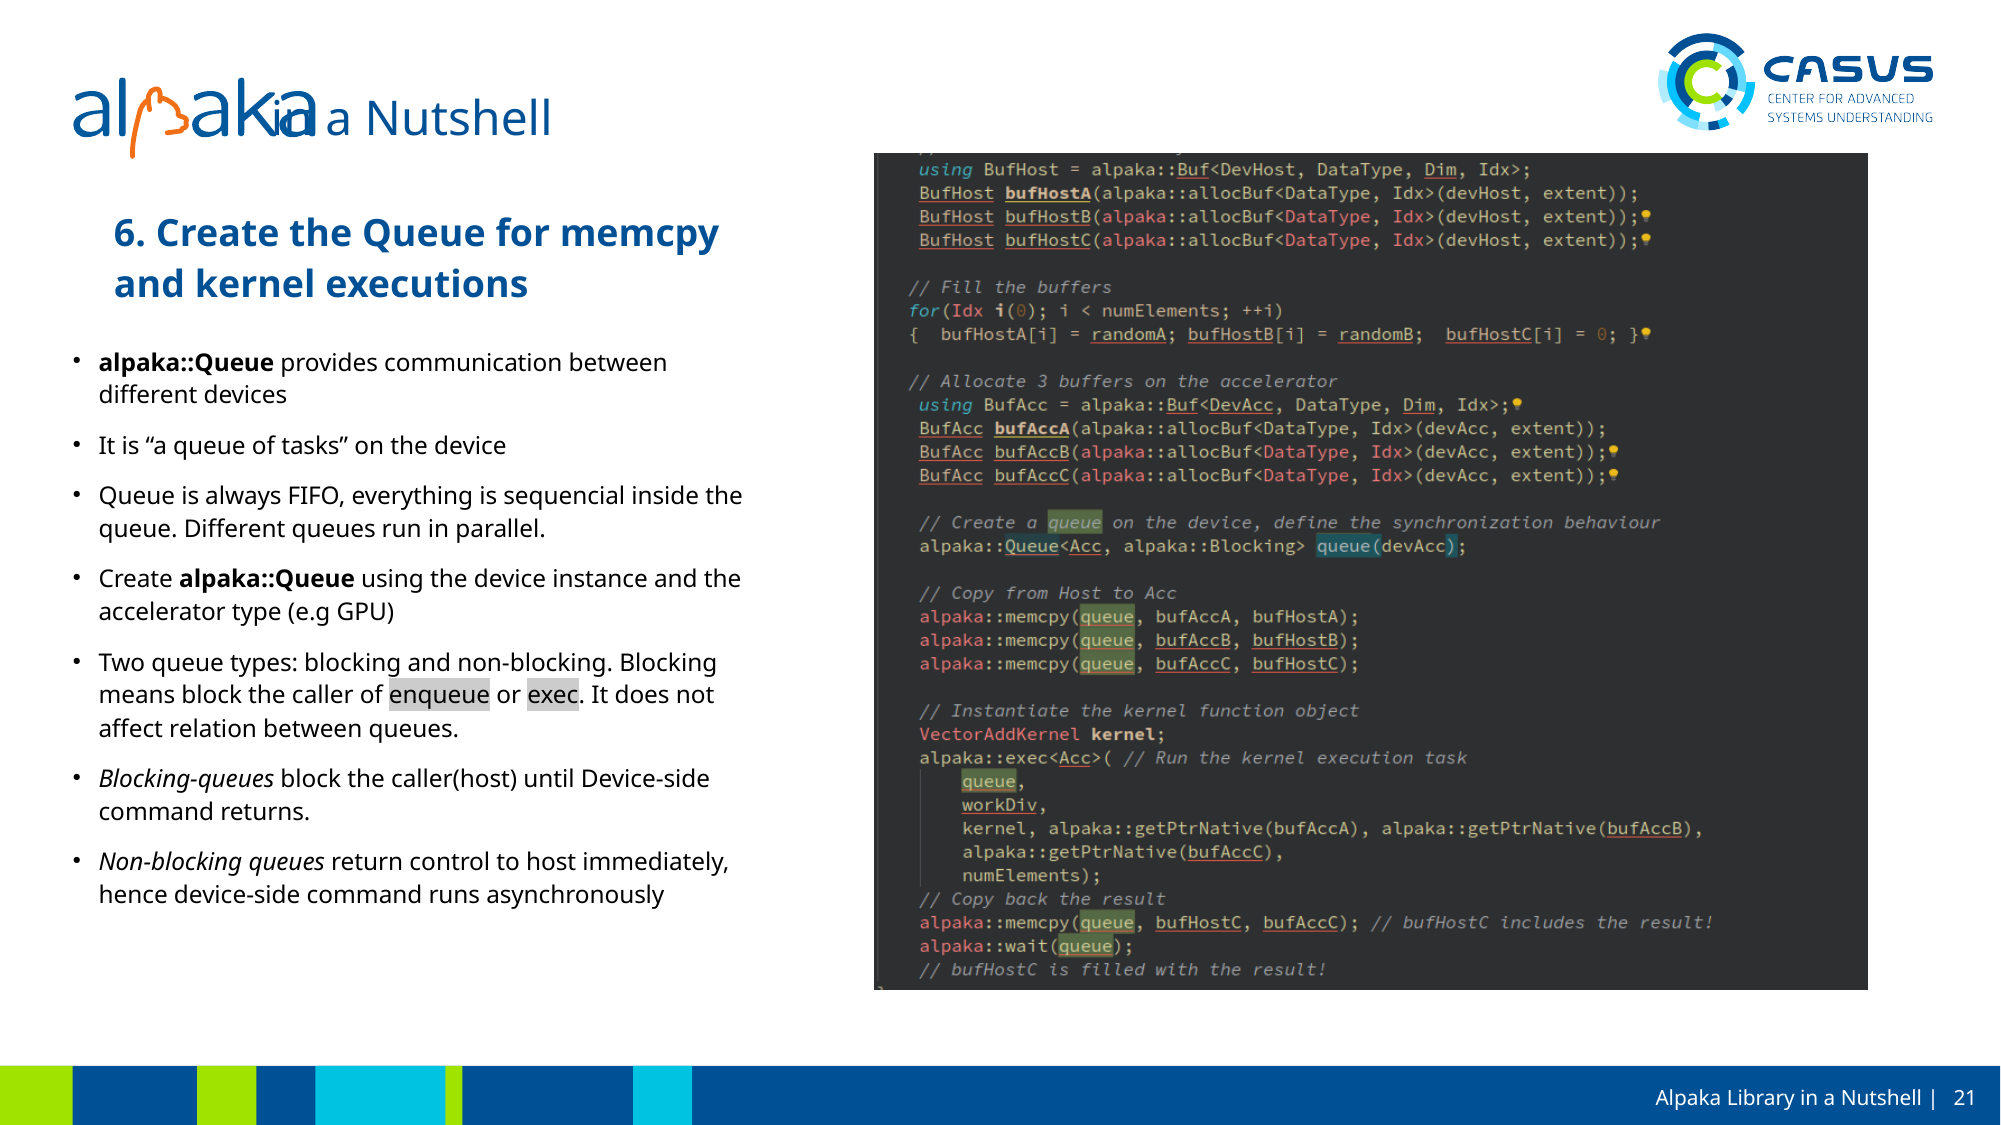

#
 in a Nutshell
6. Create the Queue for memcpy and kernel executions
alpaka::Queue provides communication between different devices
It is “a queue of tasks” on the device
Queue is always FIFO, everything is sequencial inside the queue. Different queues run in parallel.
Create alpaka::Queue using the device instance and the accelerator type (e.g GPU)
Two queue types: blocking and non-blocking. Blocking means block the caller of enqueue or exec. It does not affect relation between queues.
Blocking-queues block the caller(host) until Device-side command returns.
Non-blocking queues return control to host immediately, hence device-side command runs asynchronously
Alpaka Library in a Nutshell
21